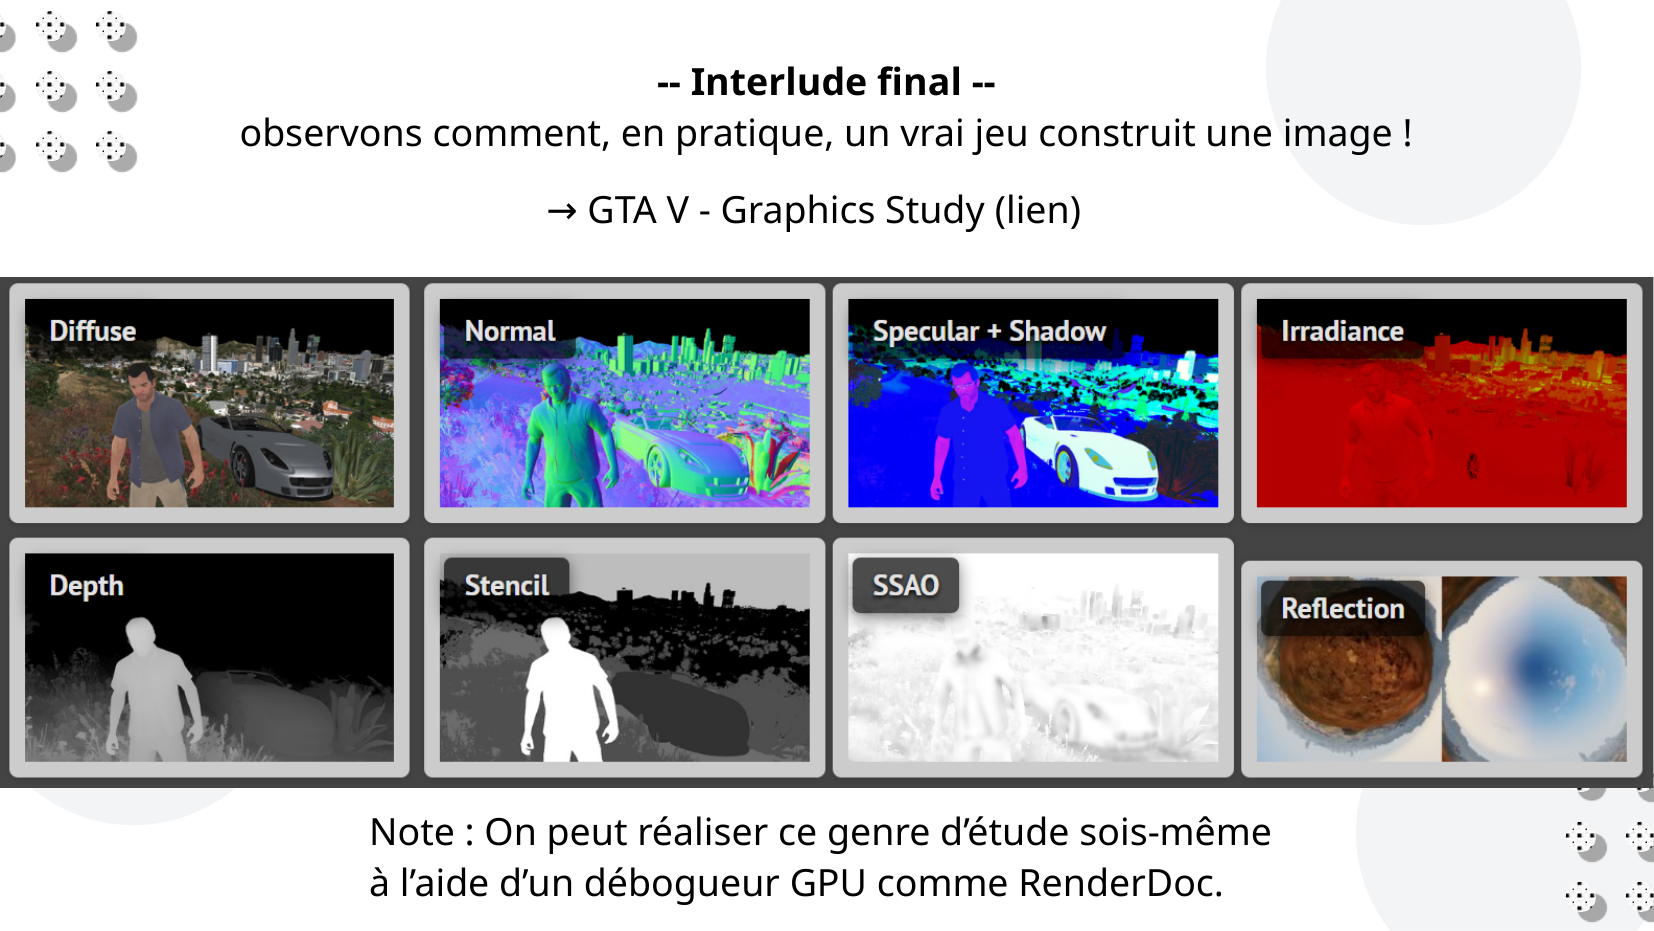

-- Interlude final --
observons comment, en pratique, un vrai jeu construit une image !
→ GTA V - Graphics Study (lien)
Note : On peut réaliser ce genre d’étude sois-même à l’aide d’un débogueur GPU comme RenderDoc.